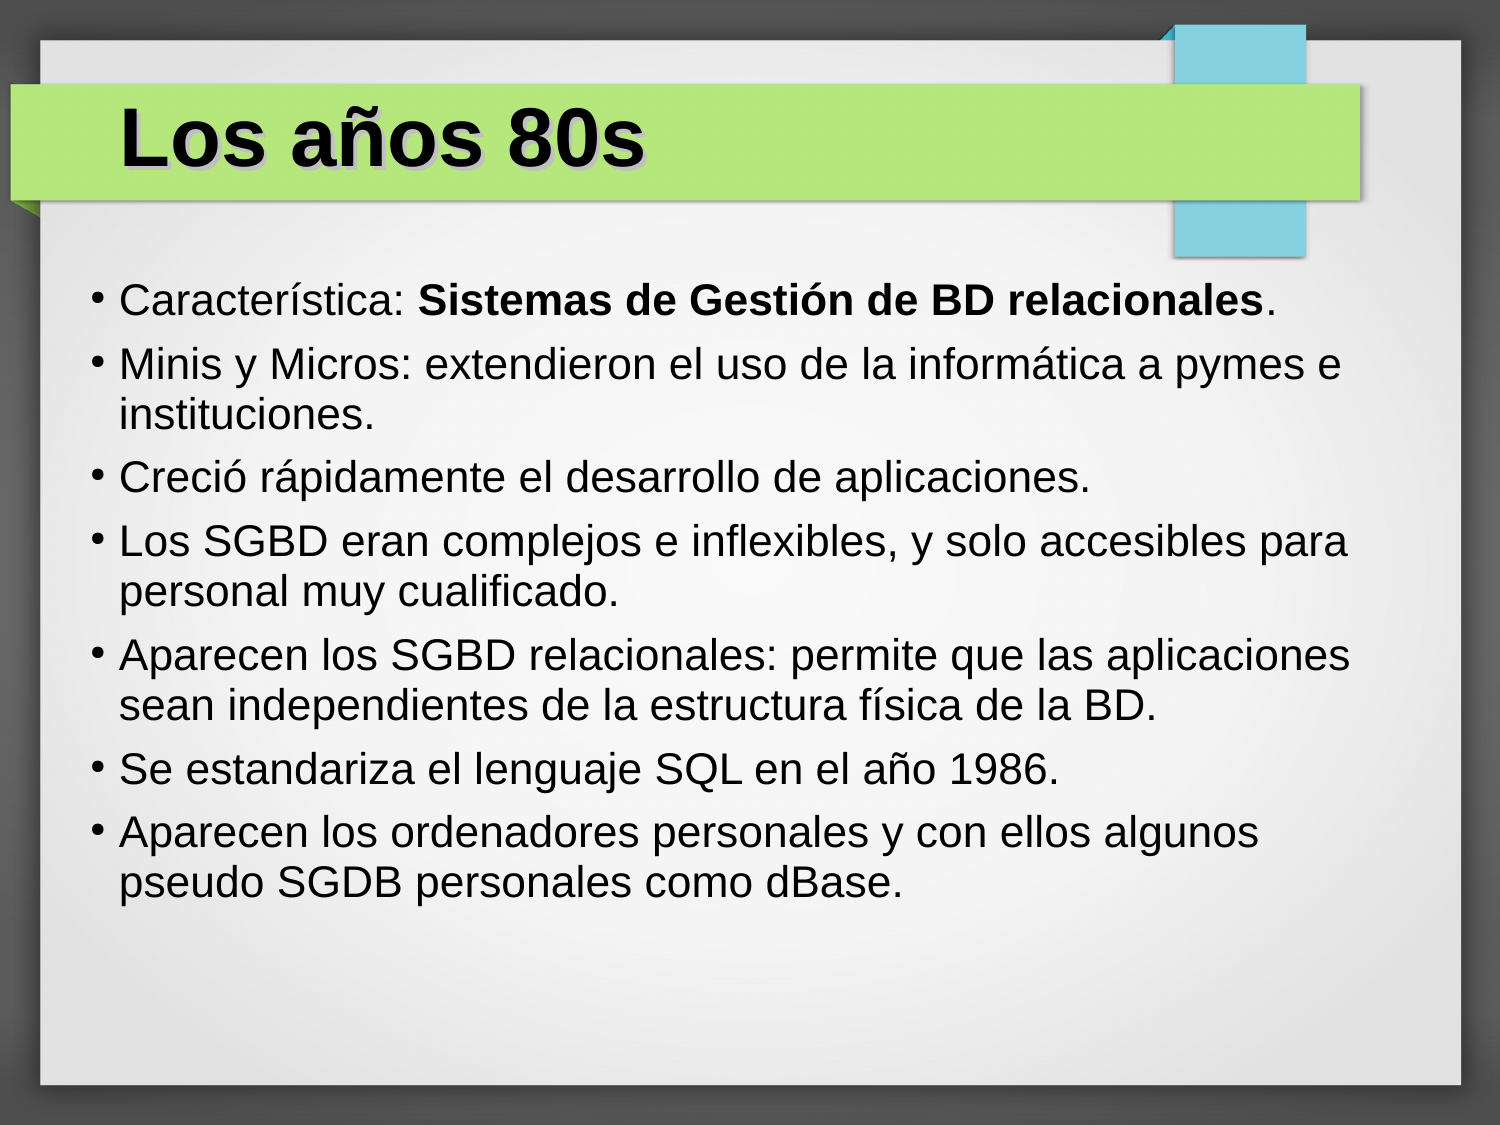

# Los años 80s
Característica: Sistemas de Gestión de BD relacionales.
Minis y Micros: extendieron el uso de la informática a pymes e instituciones.
Creció rápidamente el desarrollo de aplicaciones.
Los SGBD eran complejos e inflexibles, y solo accesibles para personal muy cualificado.
Aparecen los SGBD relacionales: permite que las aplicaciones sean independientes de la estructura física de la BD.
Se estandariza el lenguaje SQL en el año 1986.
Aparecen los ordenadores personales y con ellos algunos pseudo SGDB personales como dBase.